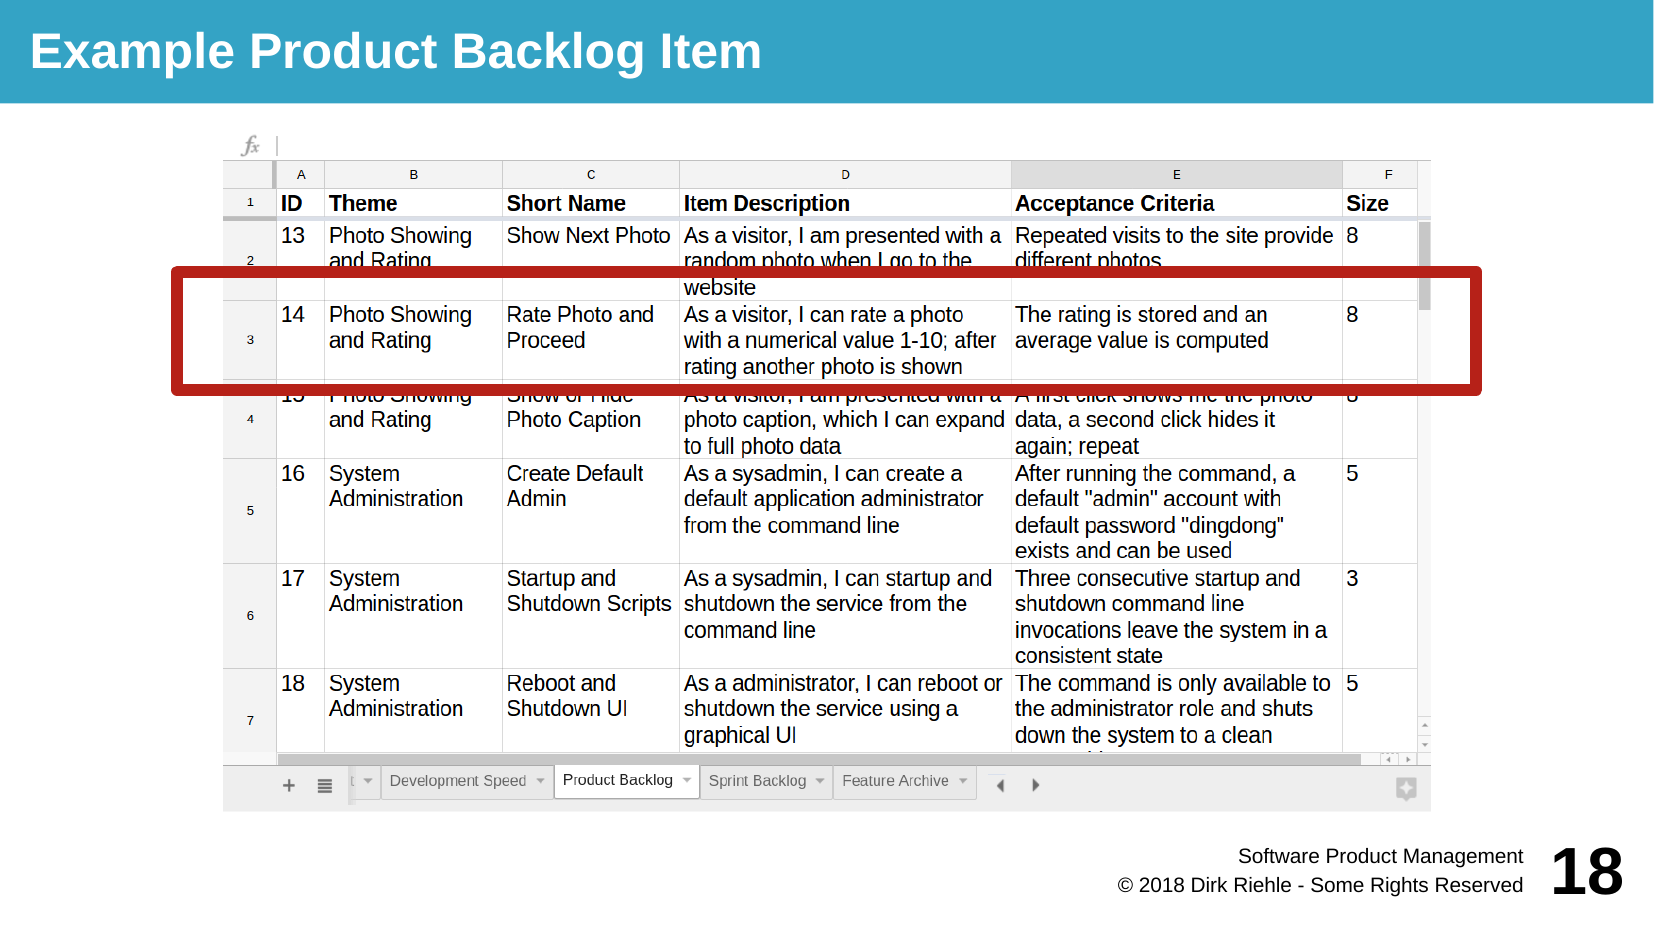

# Example Product Backlog Item
Software Product Management
18
© 2018 Dirk Riehle - Some Rights Reserved